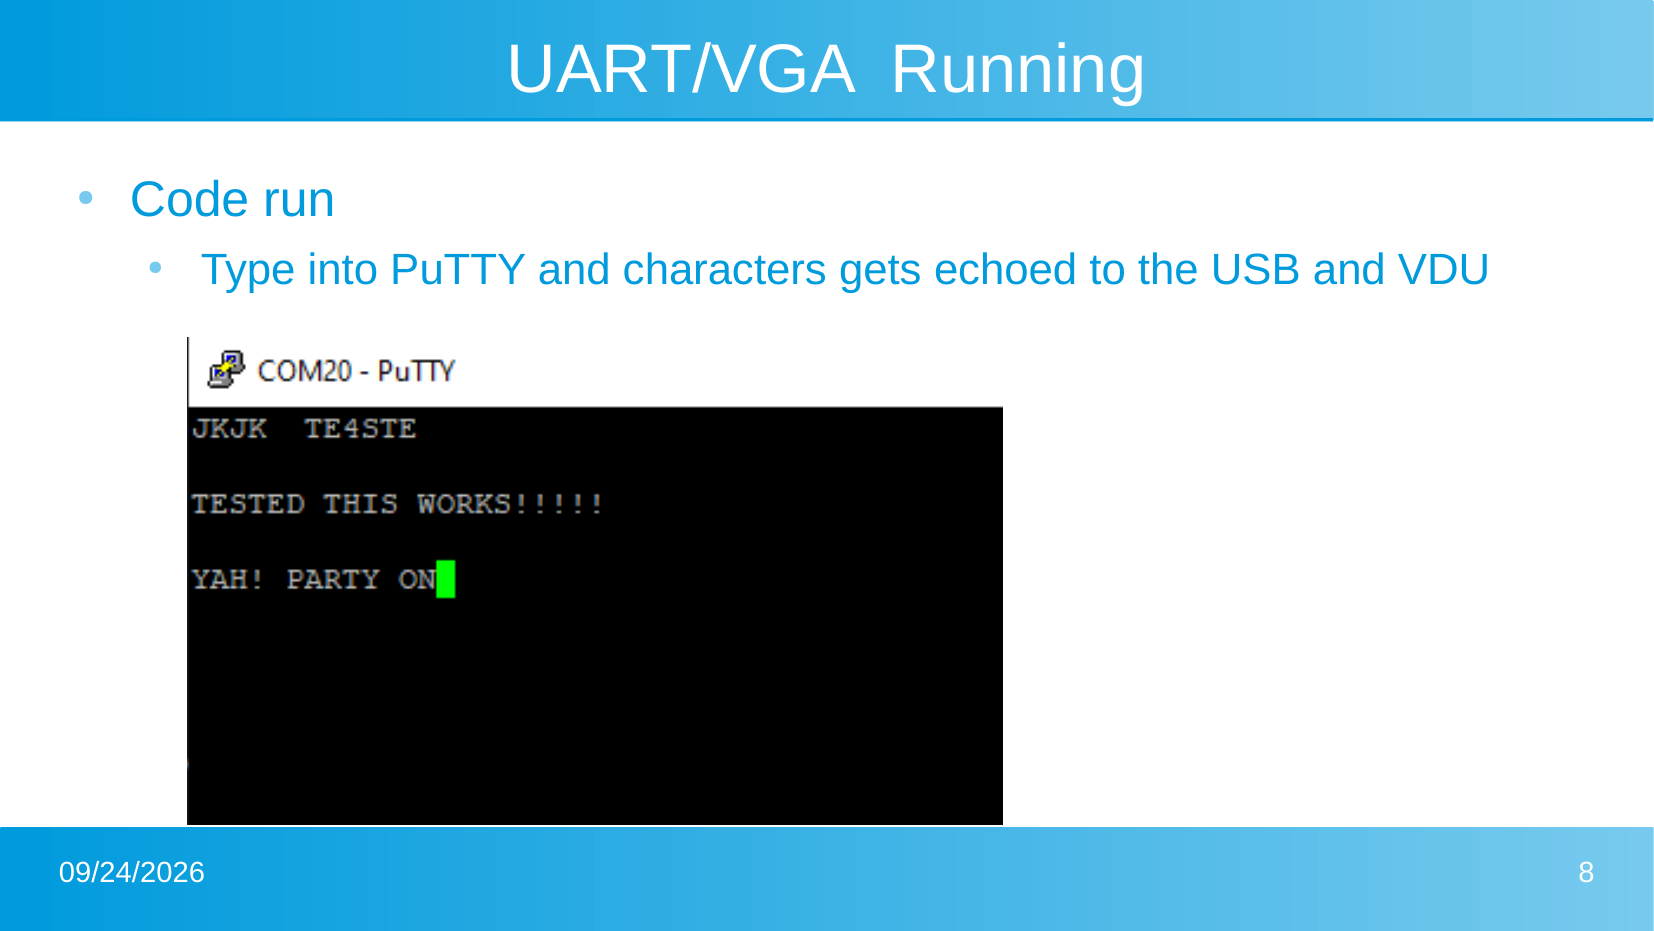

# UART/VGA Running
Code run
Type into PuTTY and characters gets echoed to the USB and VDU
8